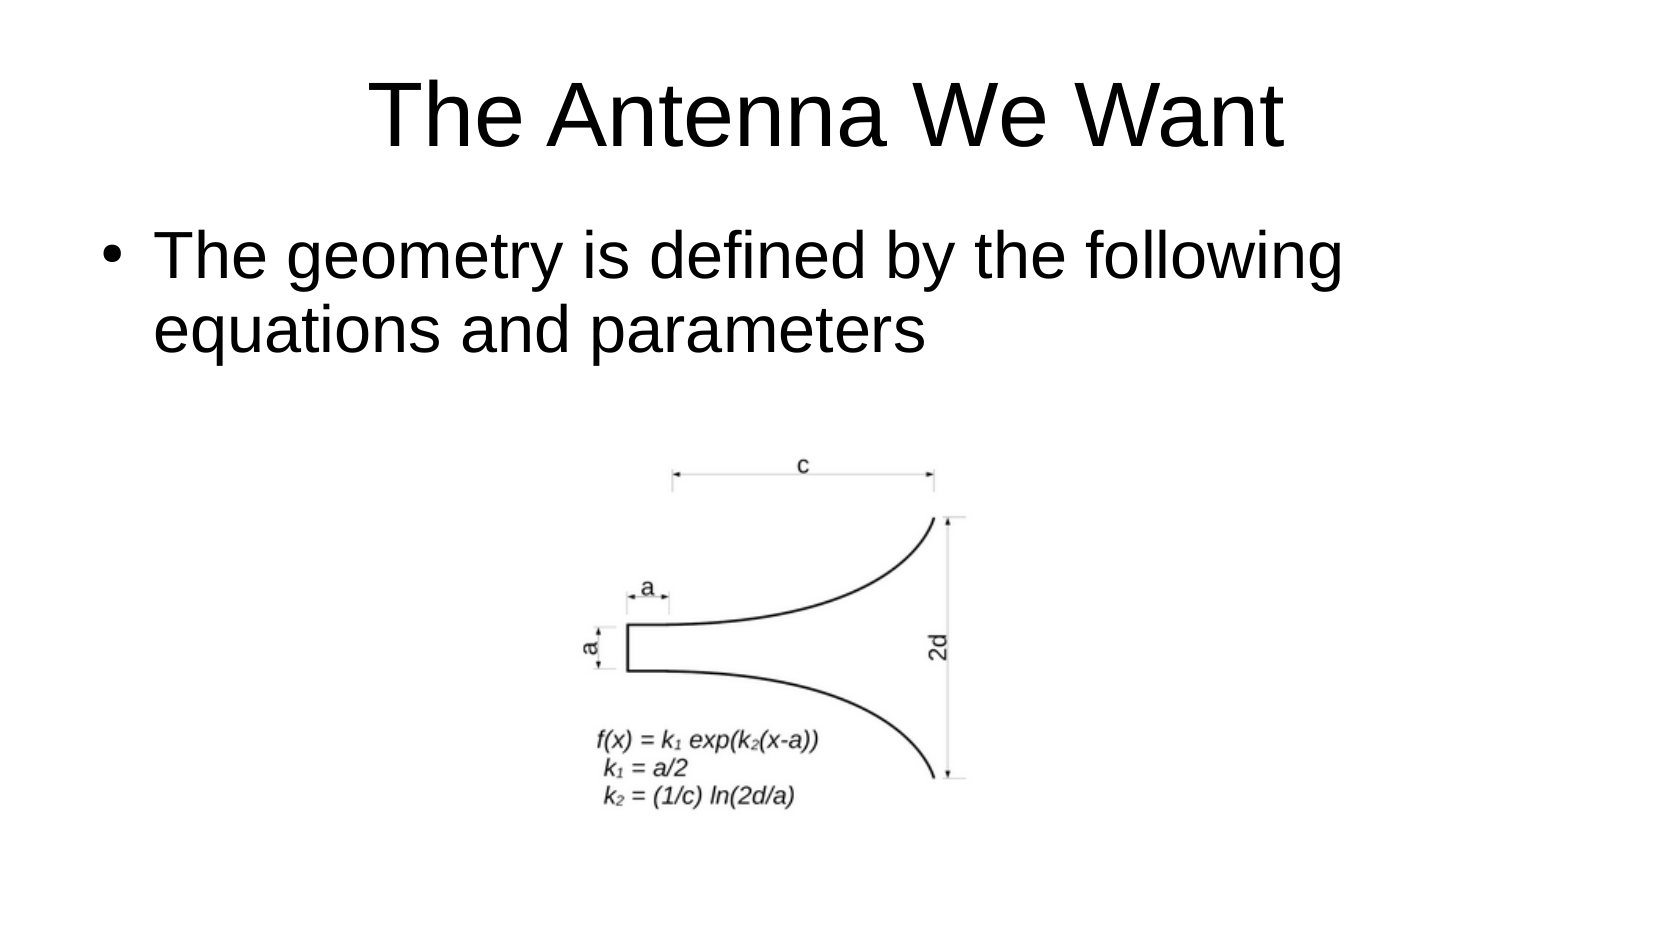

# The Antenna We Want
The geometry is defined by the following equations and parameters